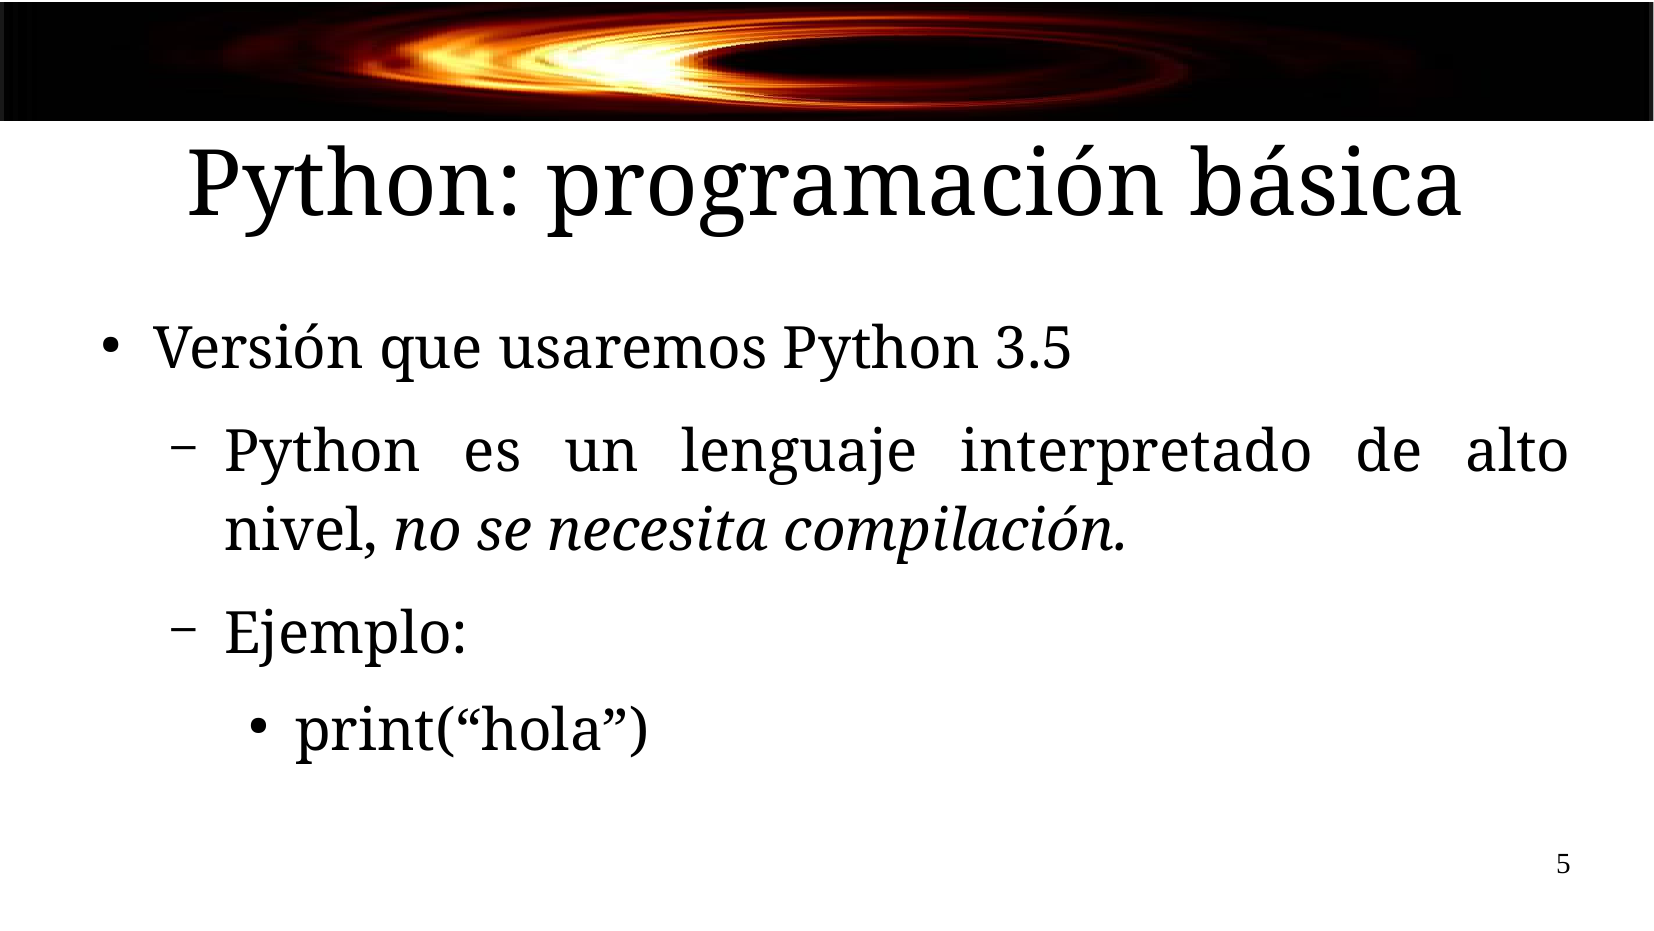

# Python: programación básica
Versión que usaremos Python 3.5
Python es un lenguaje interpretado de alto nivel, no se necesita compilación.
Ejemplo:
print(“hola”)
5